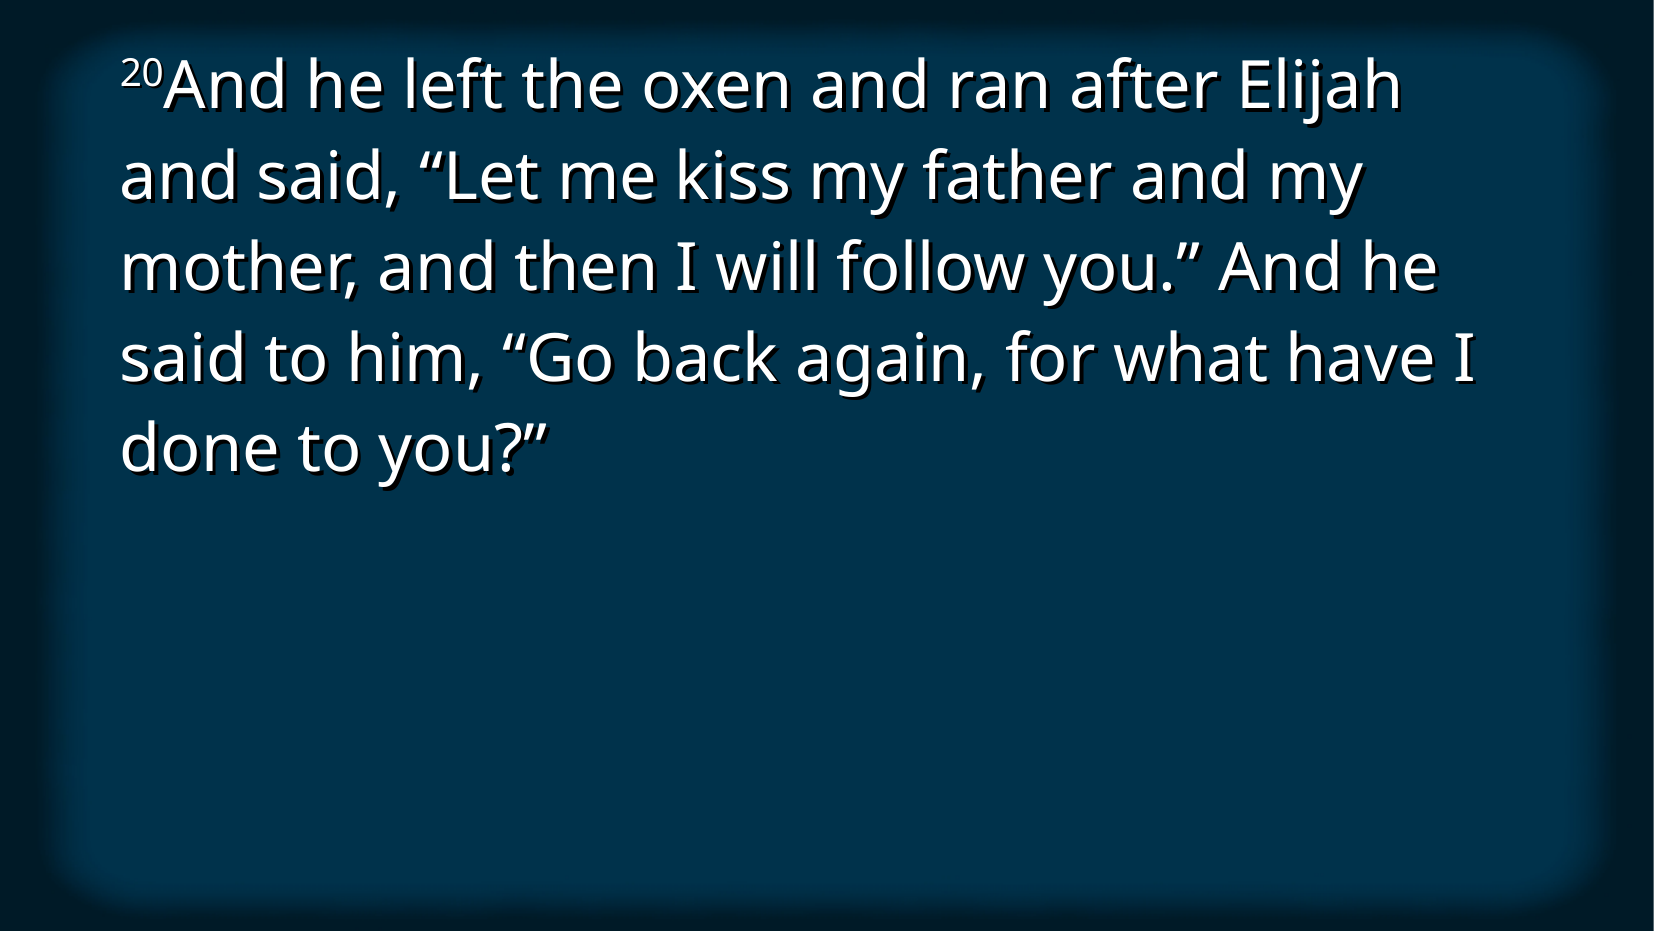

20And he left the oxen and ran after Elijah and said, “Let me kiss my father and my mother, and then I will follow you.” And he said to him, “Go back again, for what have I done to you?”